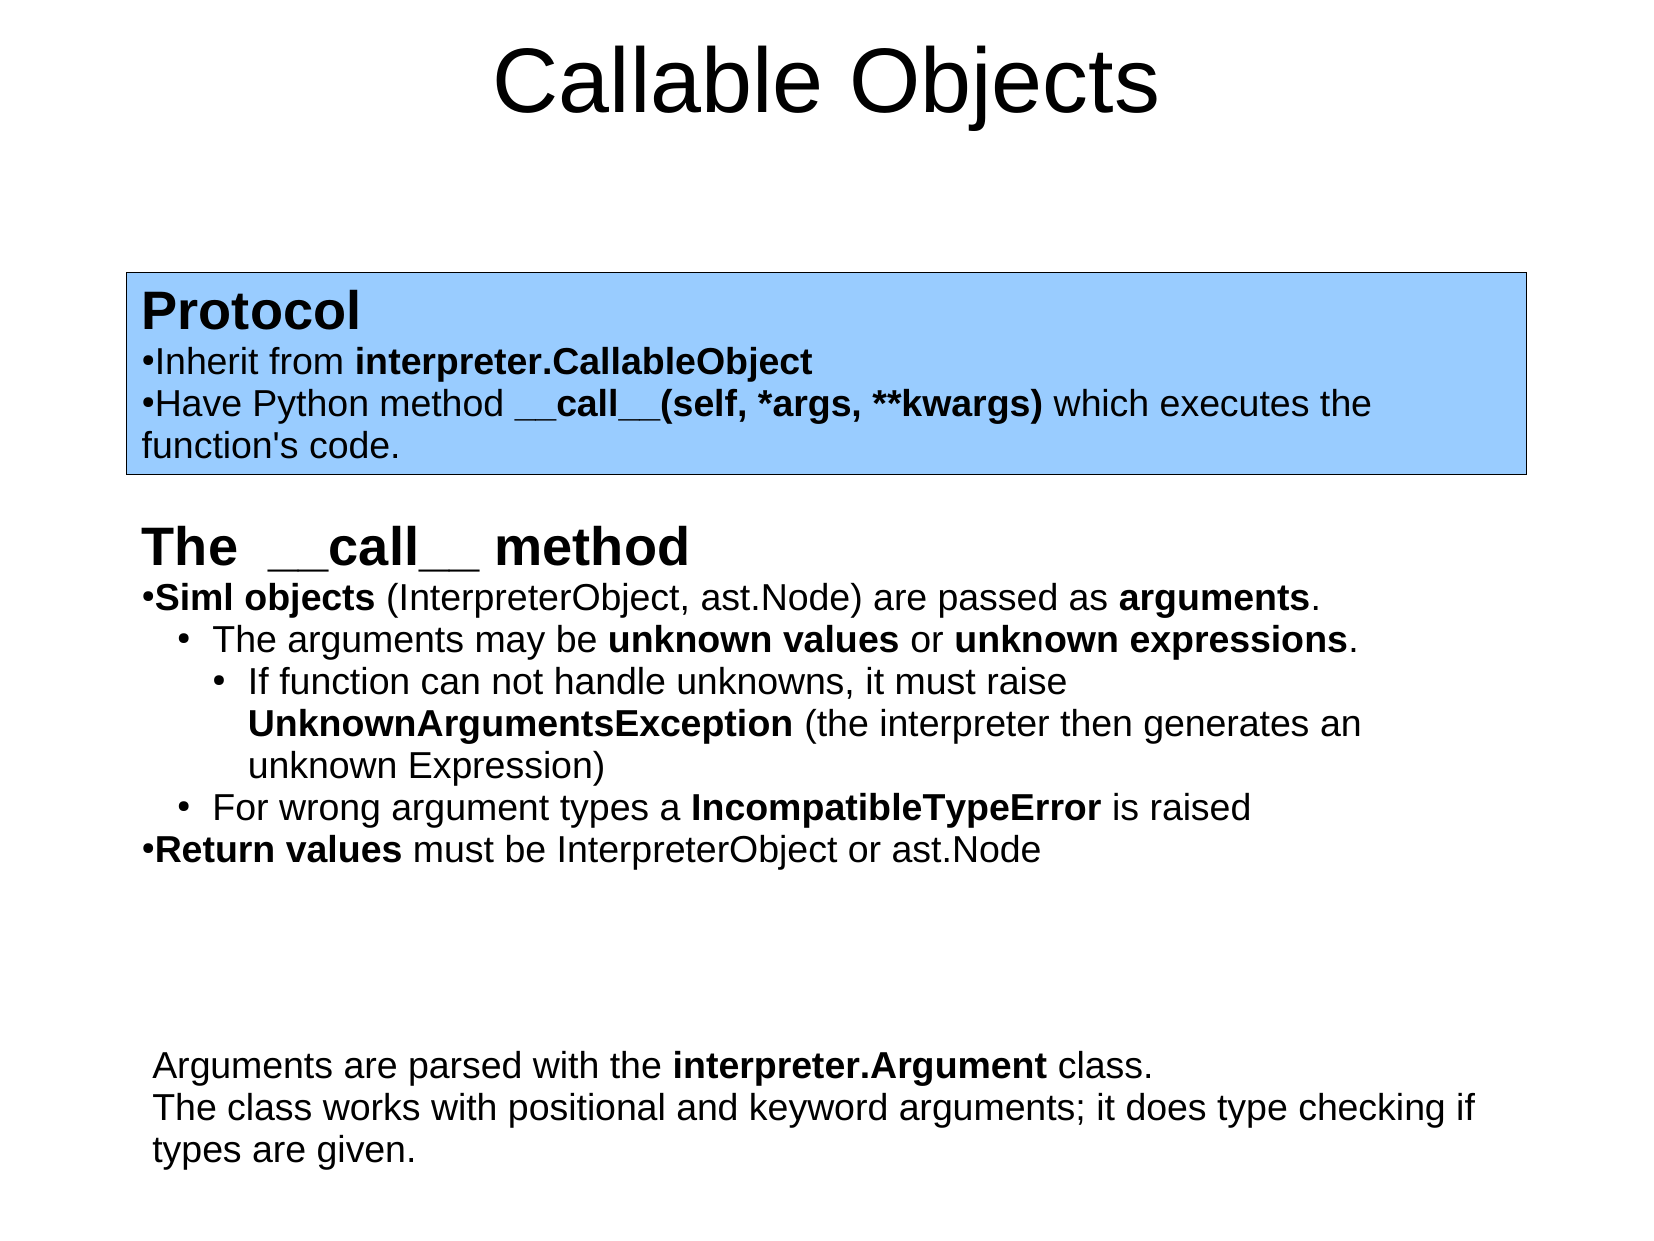

# Callable Objects
Protocol
Inherit from interpreter.CallableObject
Have Python method __call__(self, *args, **kwargs) which executes the function's code.
The __call__ method
Siml objects (InterpreterObject, ast.Node) are passed as arguments.
The arguments may be unknown values or unknown expressions.
If function can not handle unknowns, it must raise UnknownArgumentsException (the interpreter then generates an unknown Expression)
For wrong argument types a IncompatibleTypeError is raised
Return values must be InterpreterObject or ast.Node
Arguments are parsed with the interpreter.Argument class.
The class works with positional and keyword arguments; it does type checking if types are given.